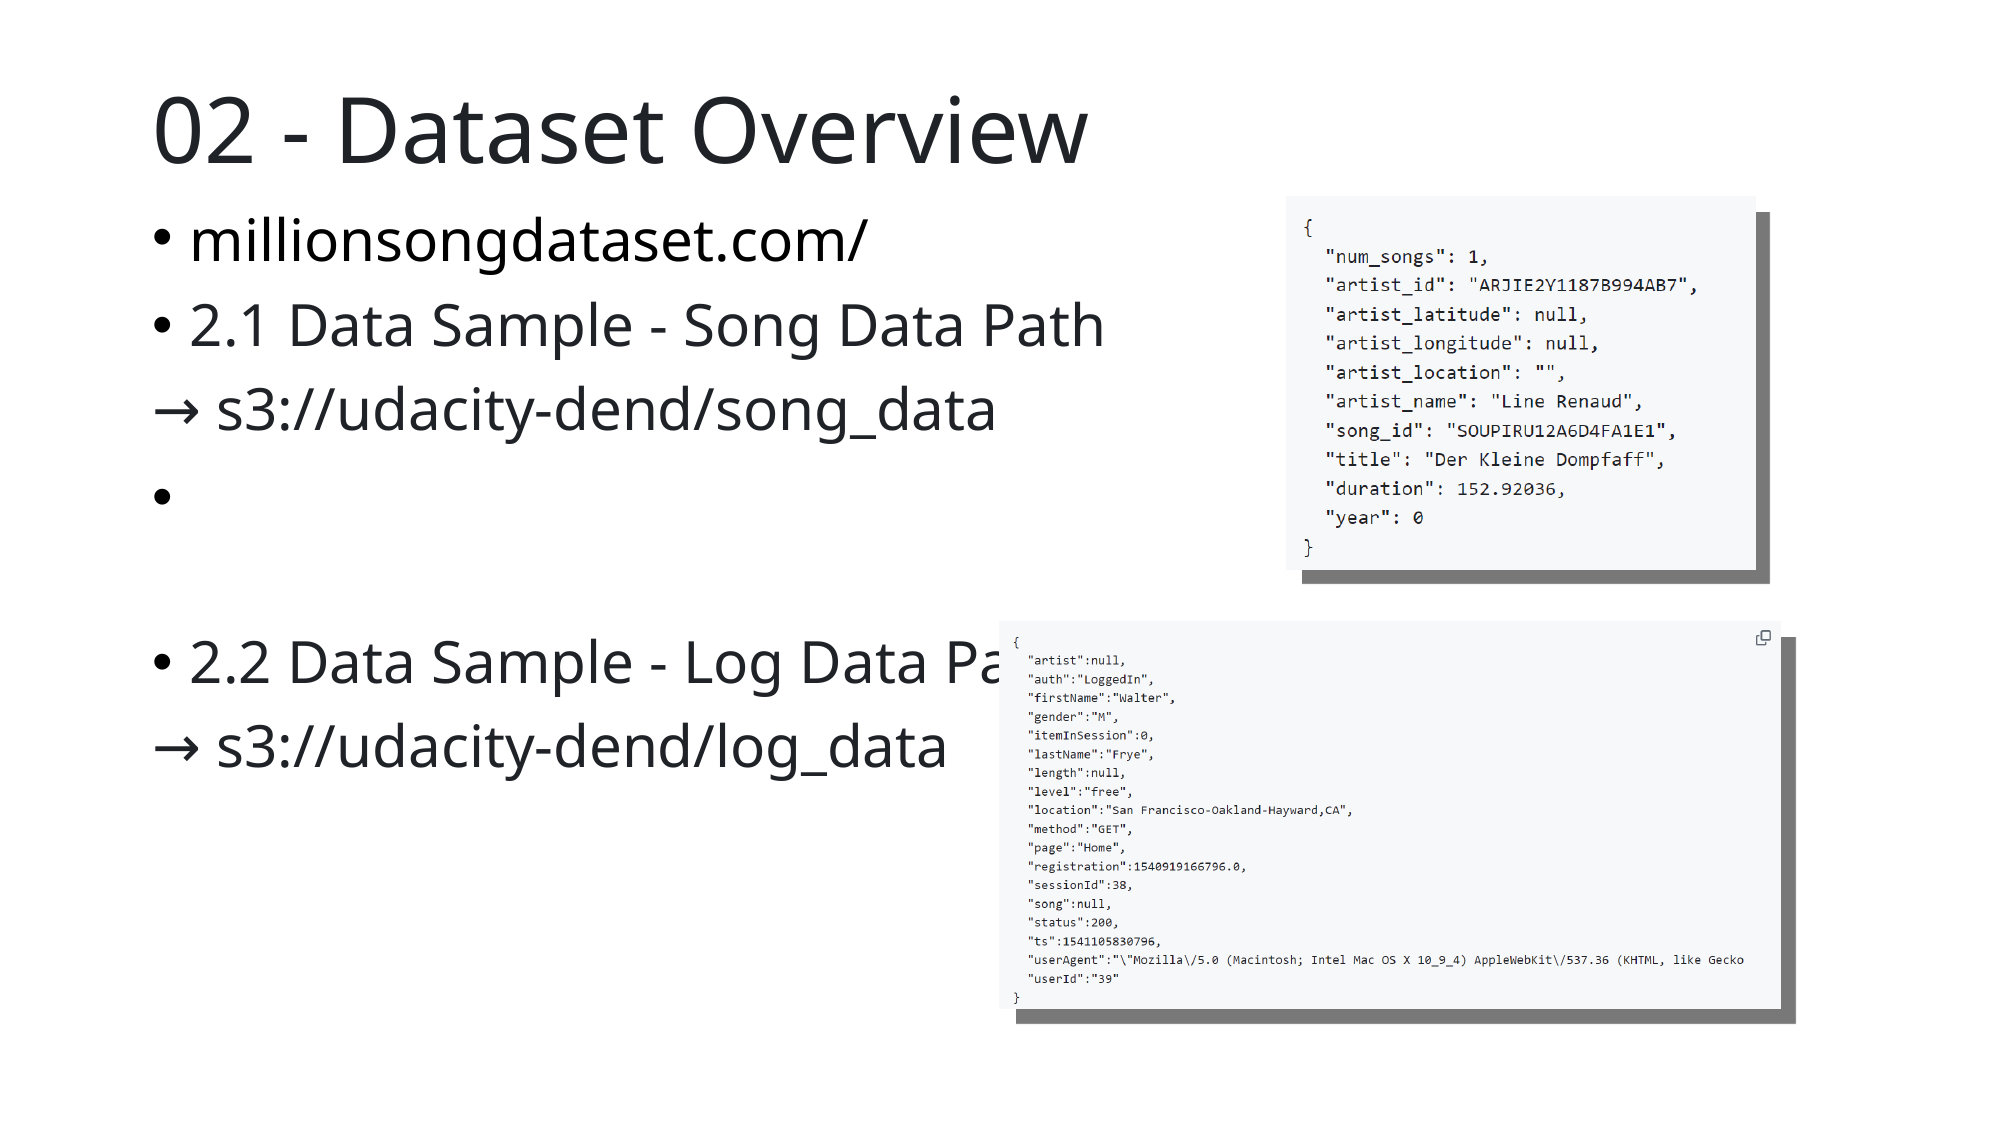

# 02 - Dataset Overview
millionsongdataset.com/
2.1 Data Sample - Song Data Path
→ s3://udacity-dend/song_data
2.2 Data Sample - Log Data Path
→ s3://udacity-dend/log_data